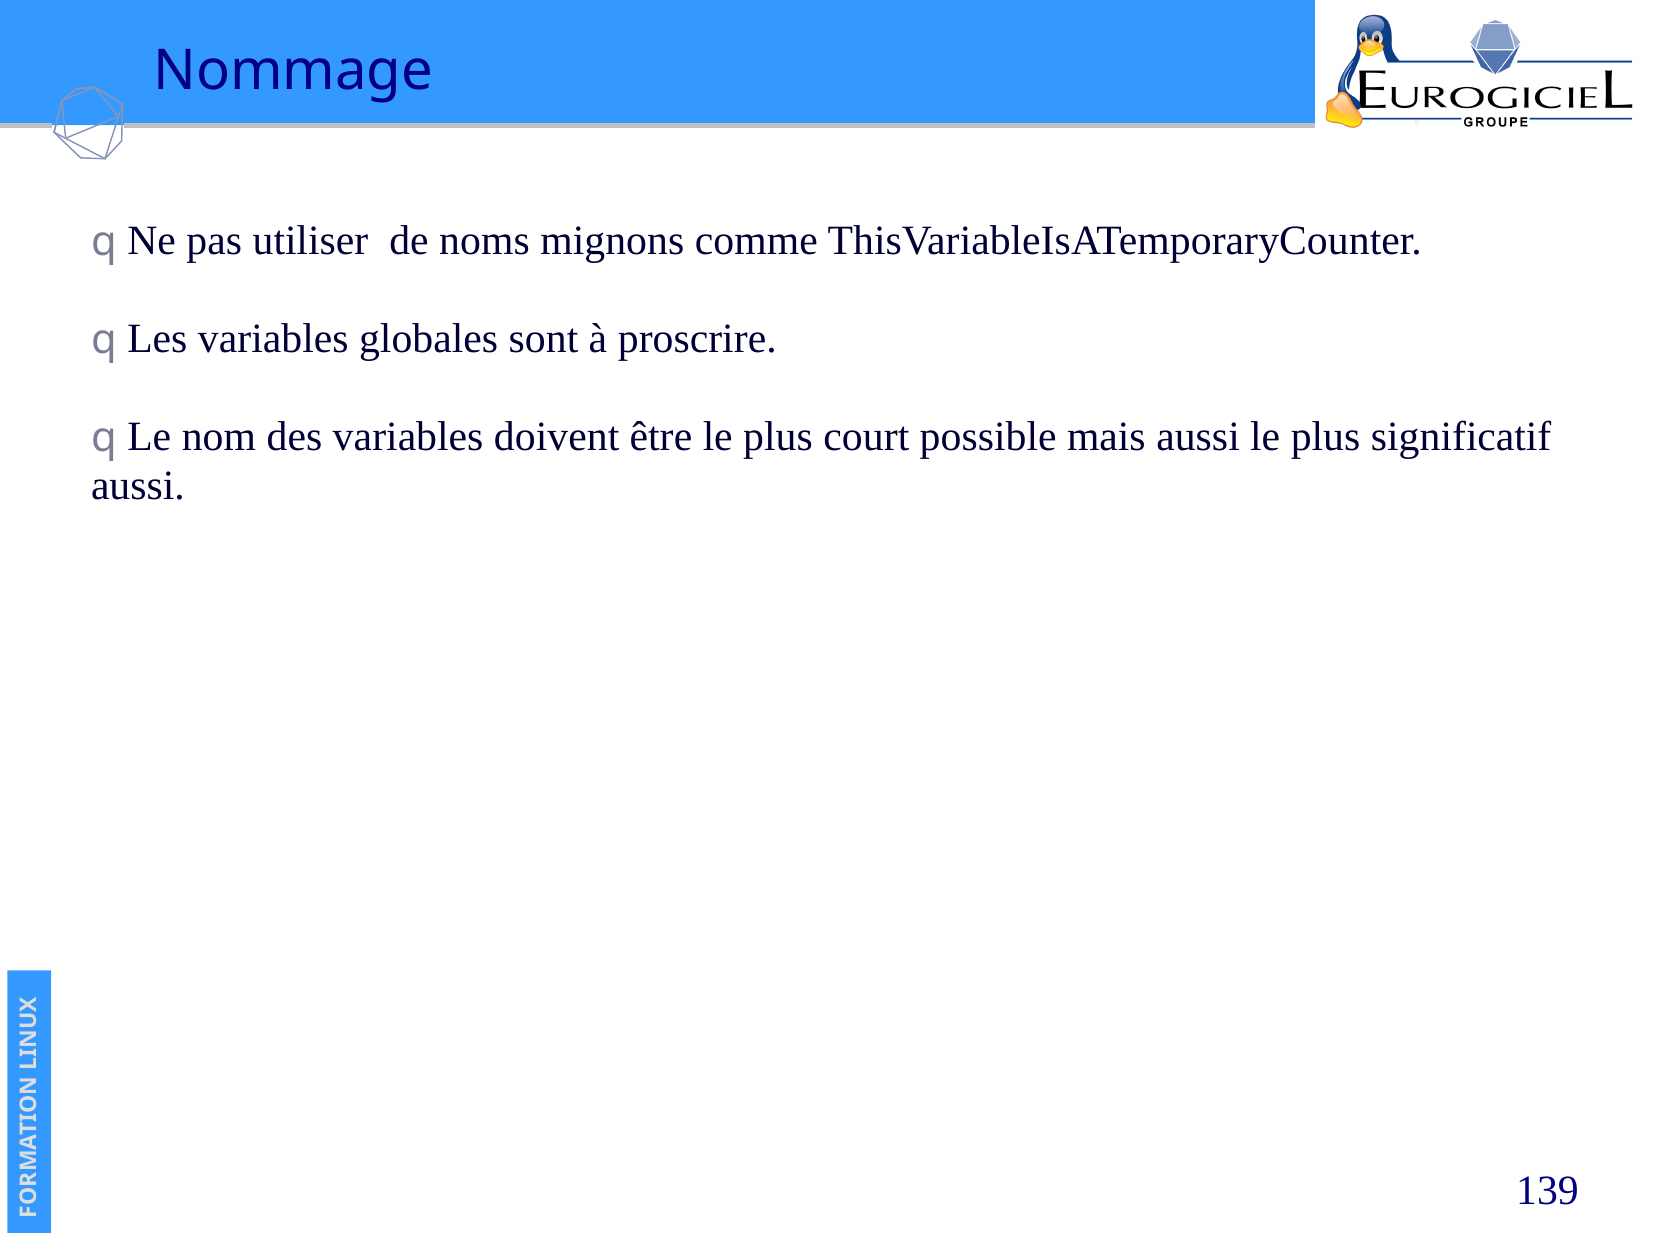

# Nommage
 Ne pas utiliser de noms mignons comme ThisVariableIsATemporaryCounter.
 Les variables globales sont à proscrire.
 Le nom des variables doivent être le plus court possible mais aussi le plus significatif aussi.